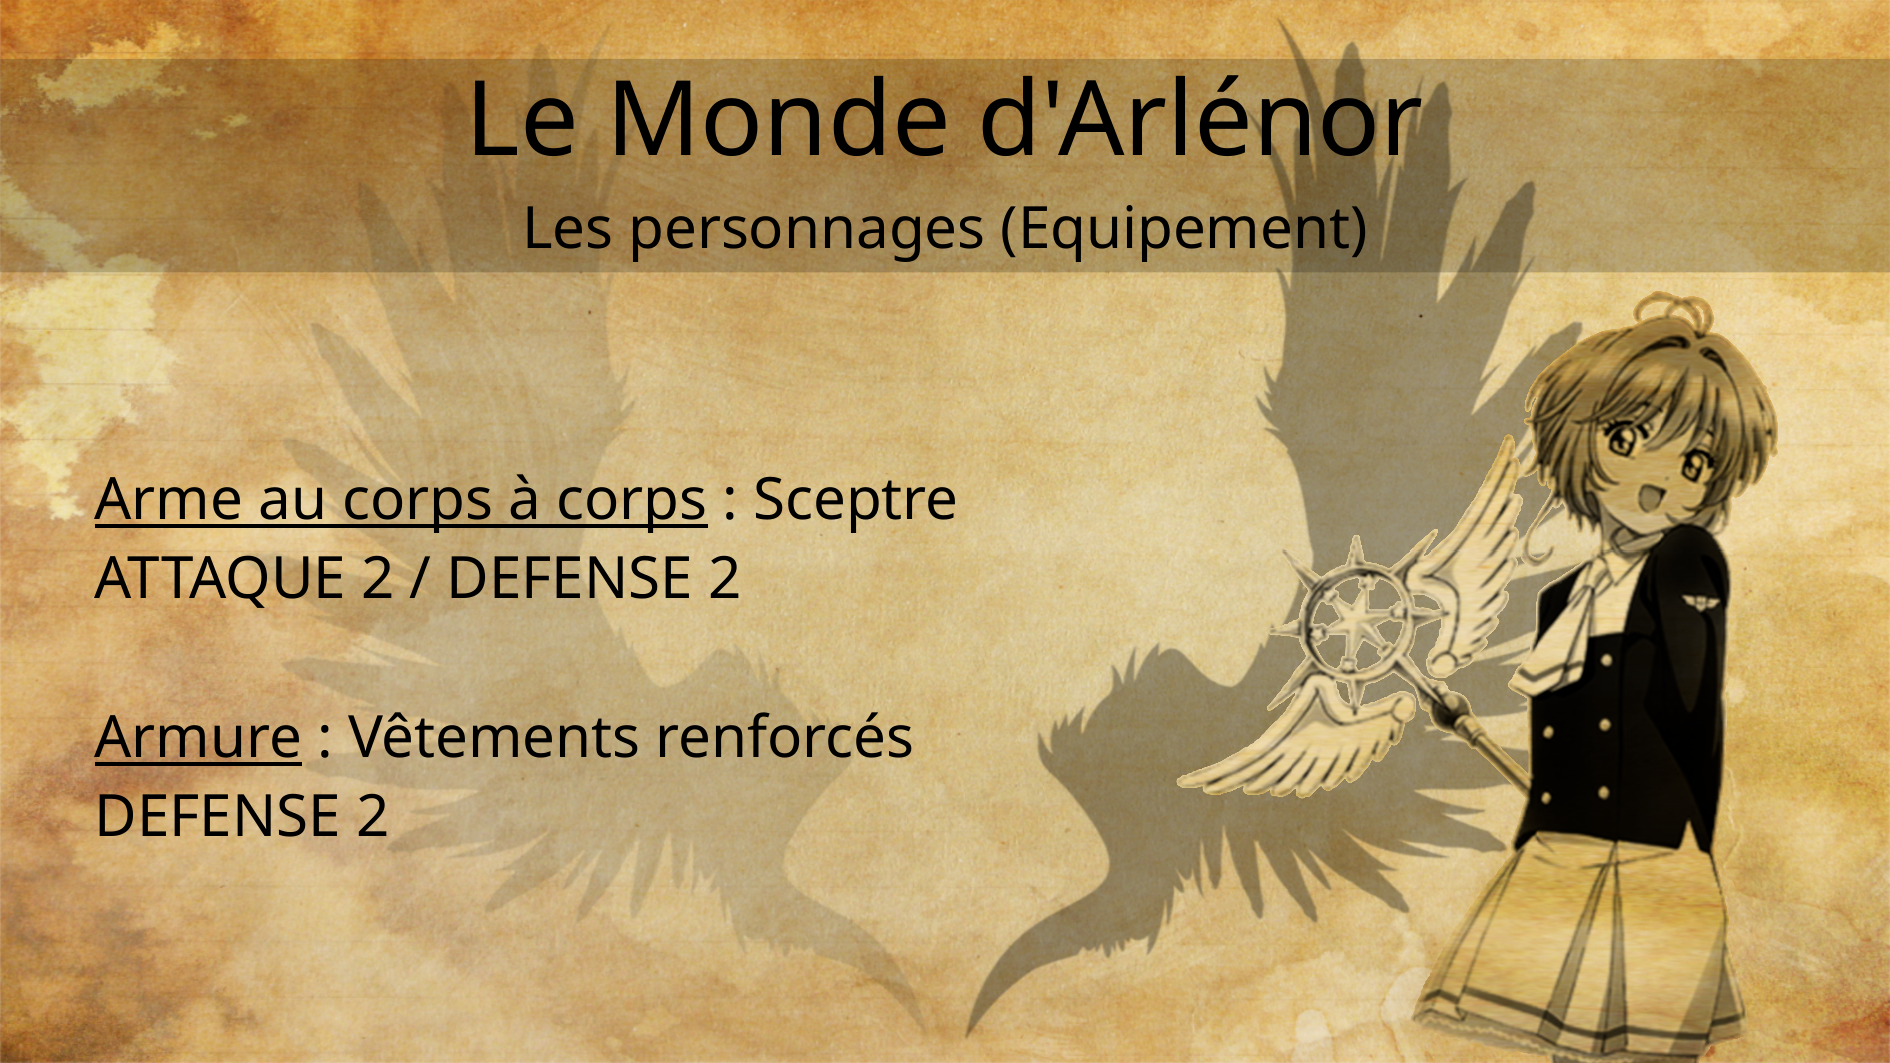

# Le Monde d'Arlénor Les personnages (Equipement)
Arme au corps à corps : Sceptre
ATTAQUE 2 / DEFENSE 2
Armure : Vêtements renforcés
DEFENSE 2